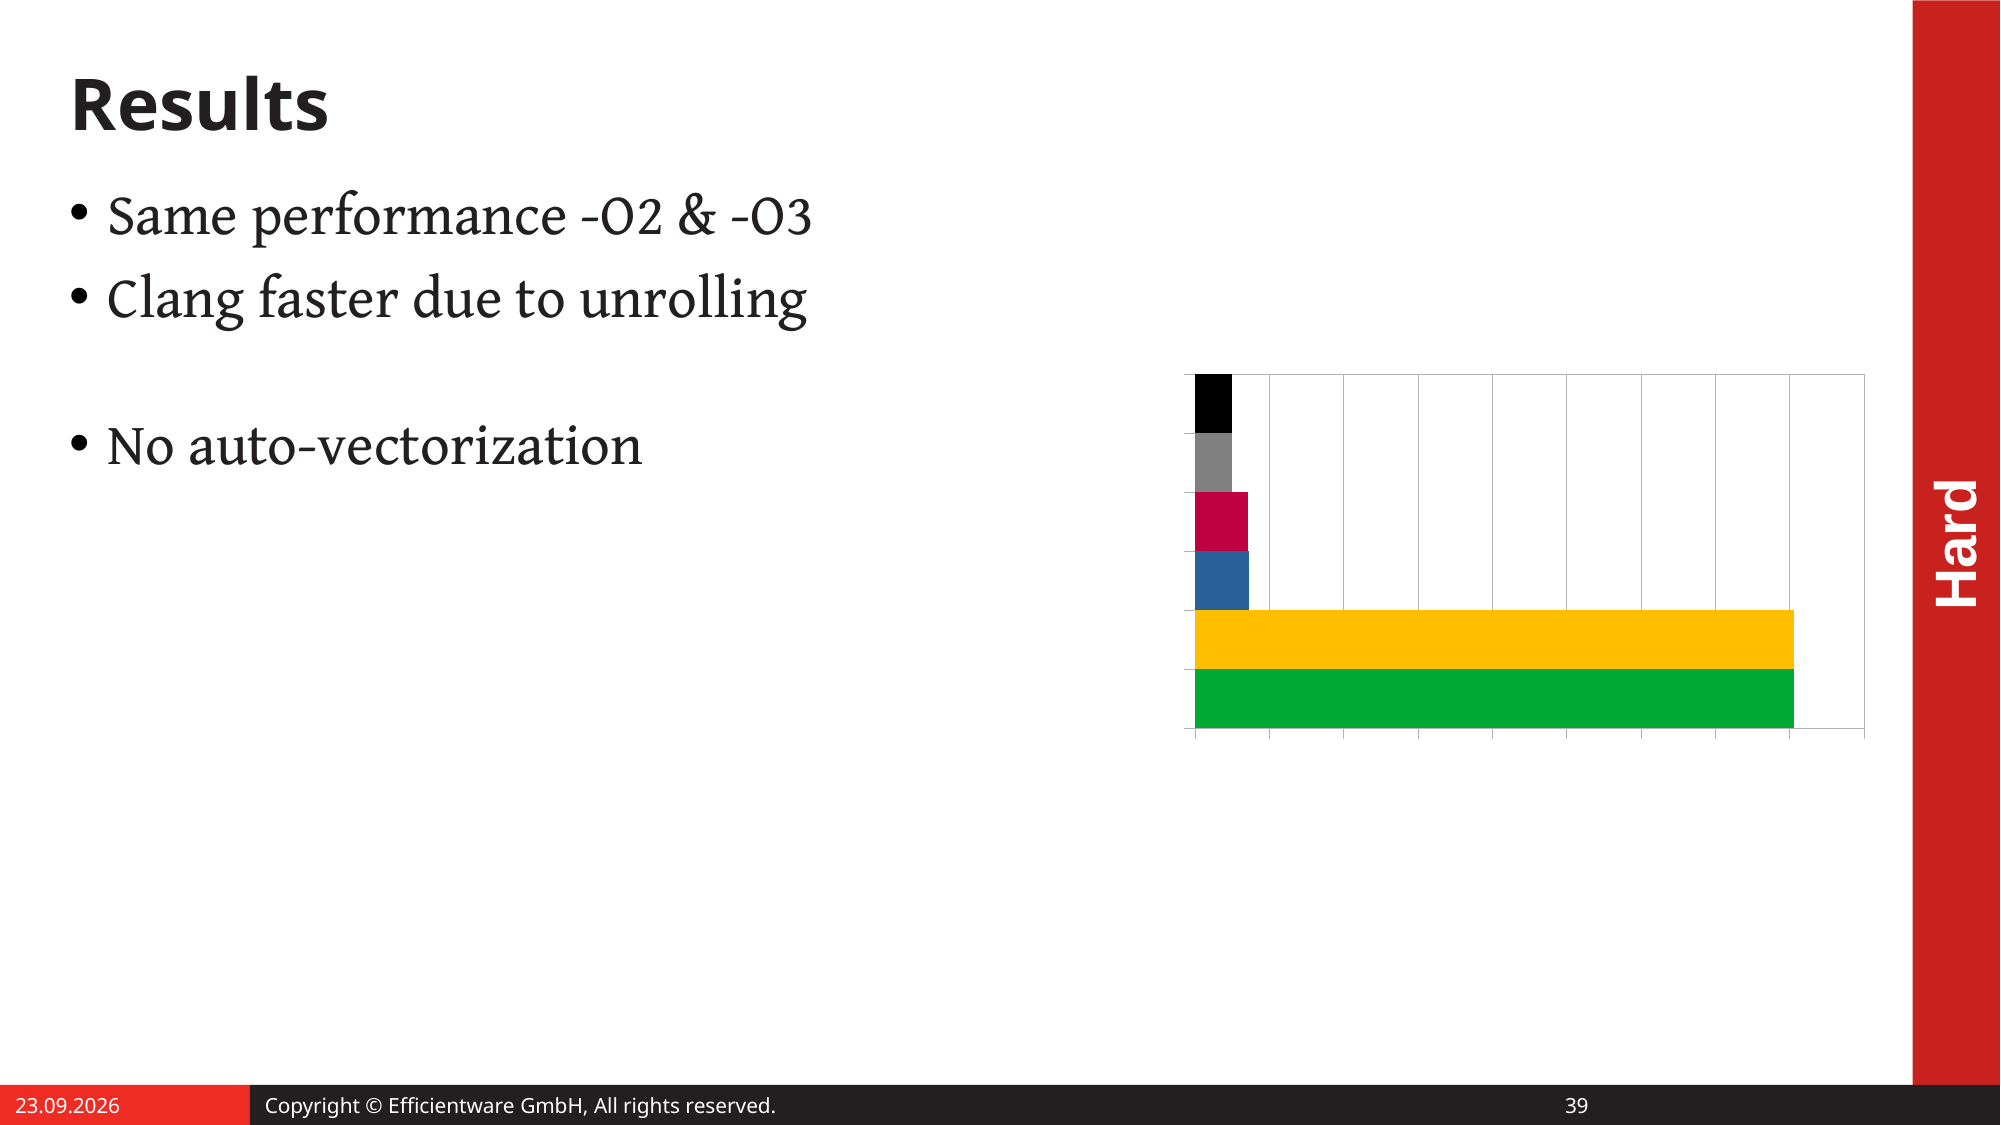

# Results
Same performance -O2 & -O3
Clang faster due to unrolling
No auto-vectorization
Hard
Copyright © Efficientware GmbH, All rights reserved.